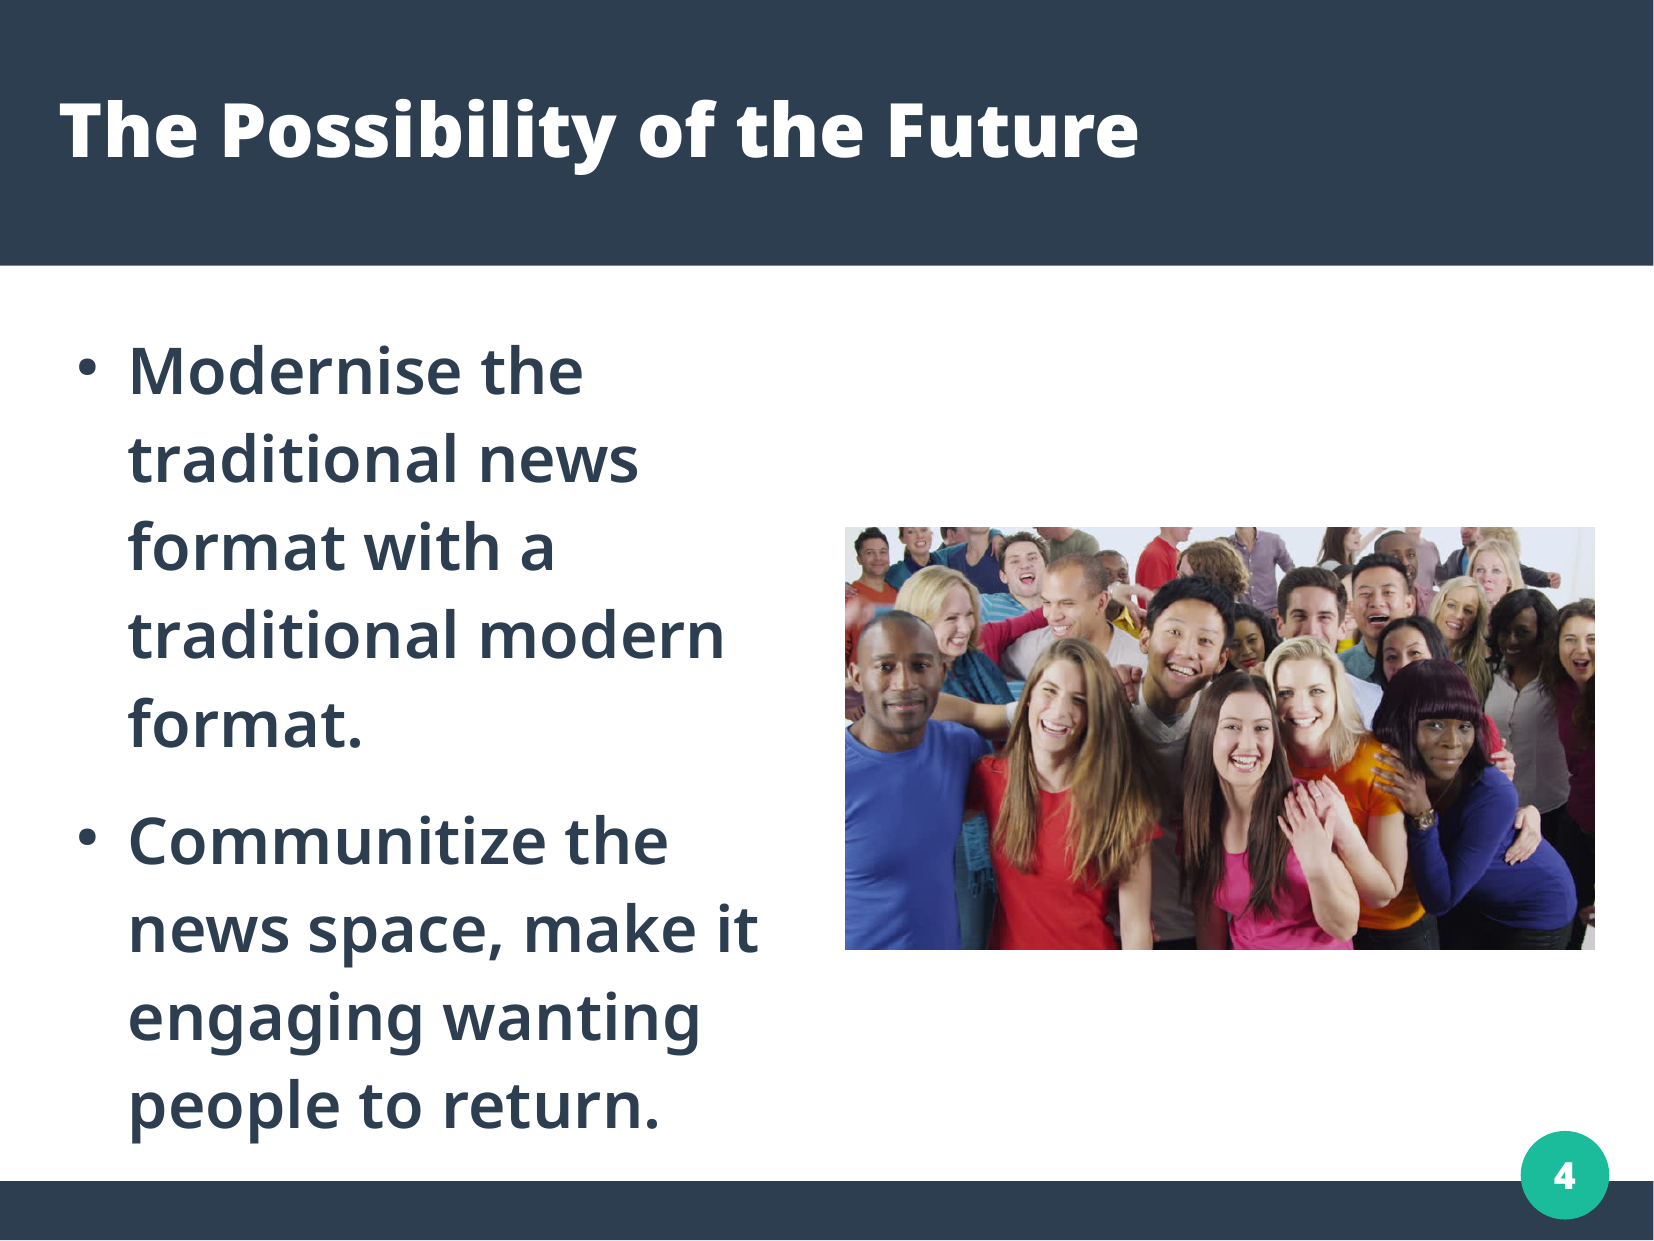

# The Possibility of the Future
Modernise the traditional news format with a traditional modern format.
Communitize the news space, make it engaging wanting people to return.
4